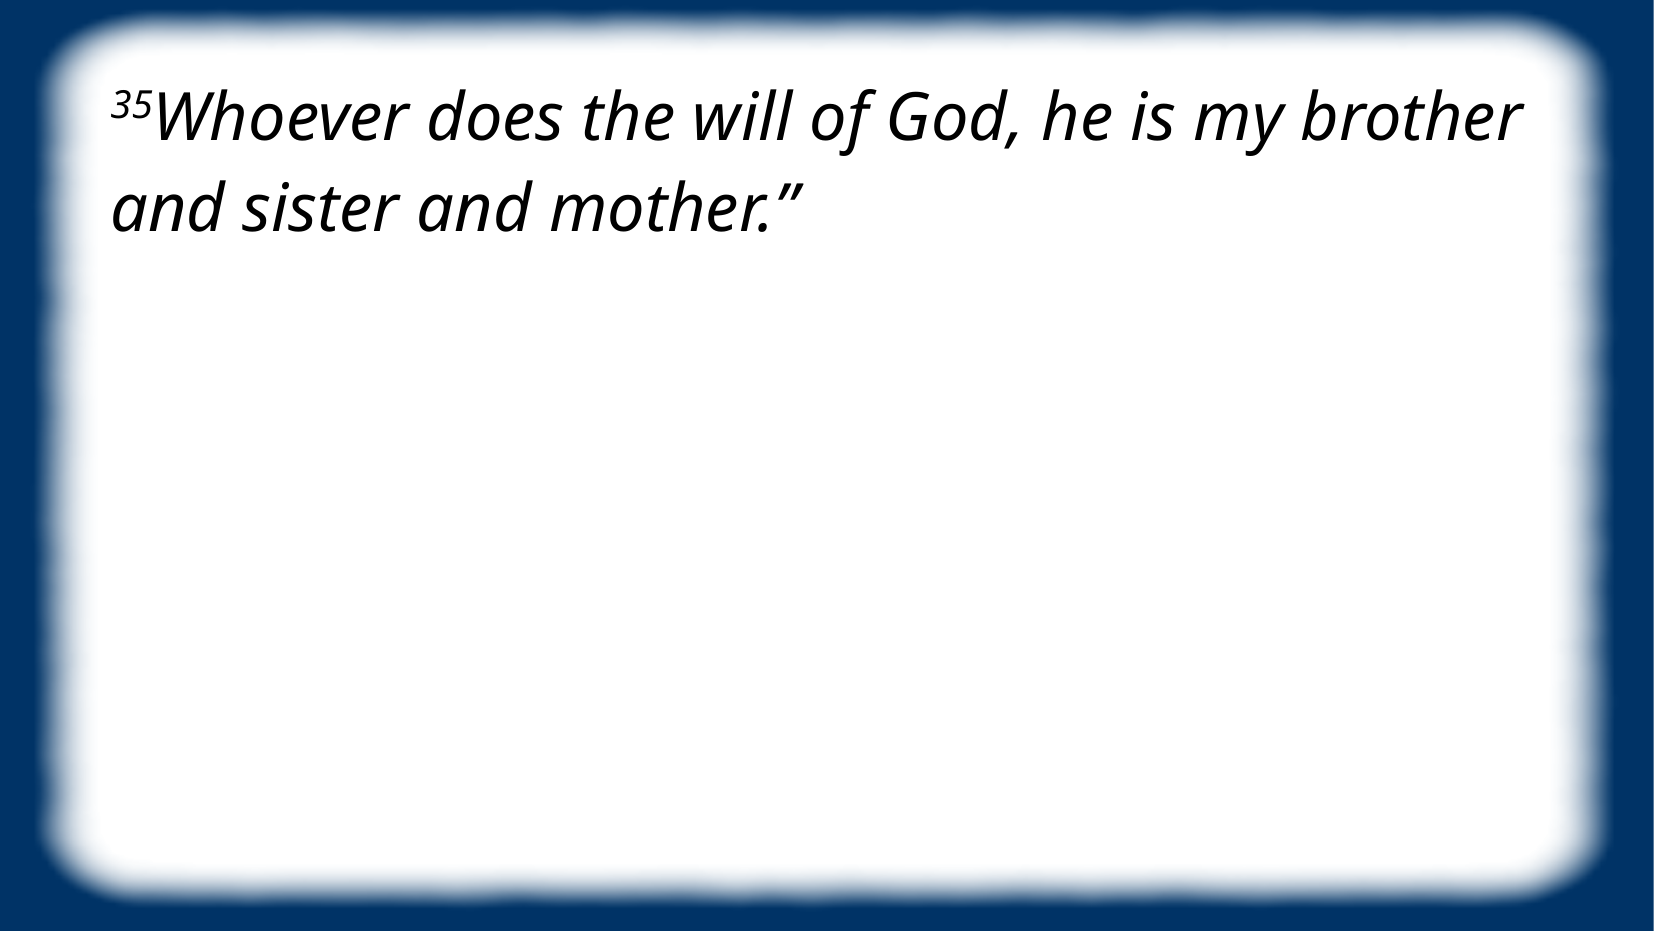

35Whoever does the will of God, he is my brother and sister and mother.”